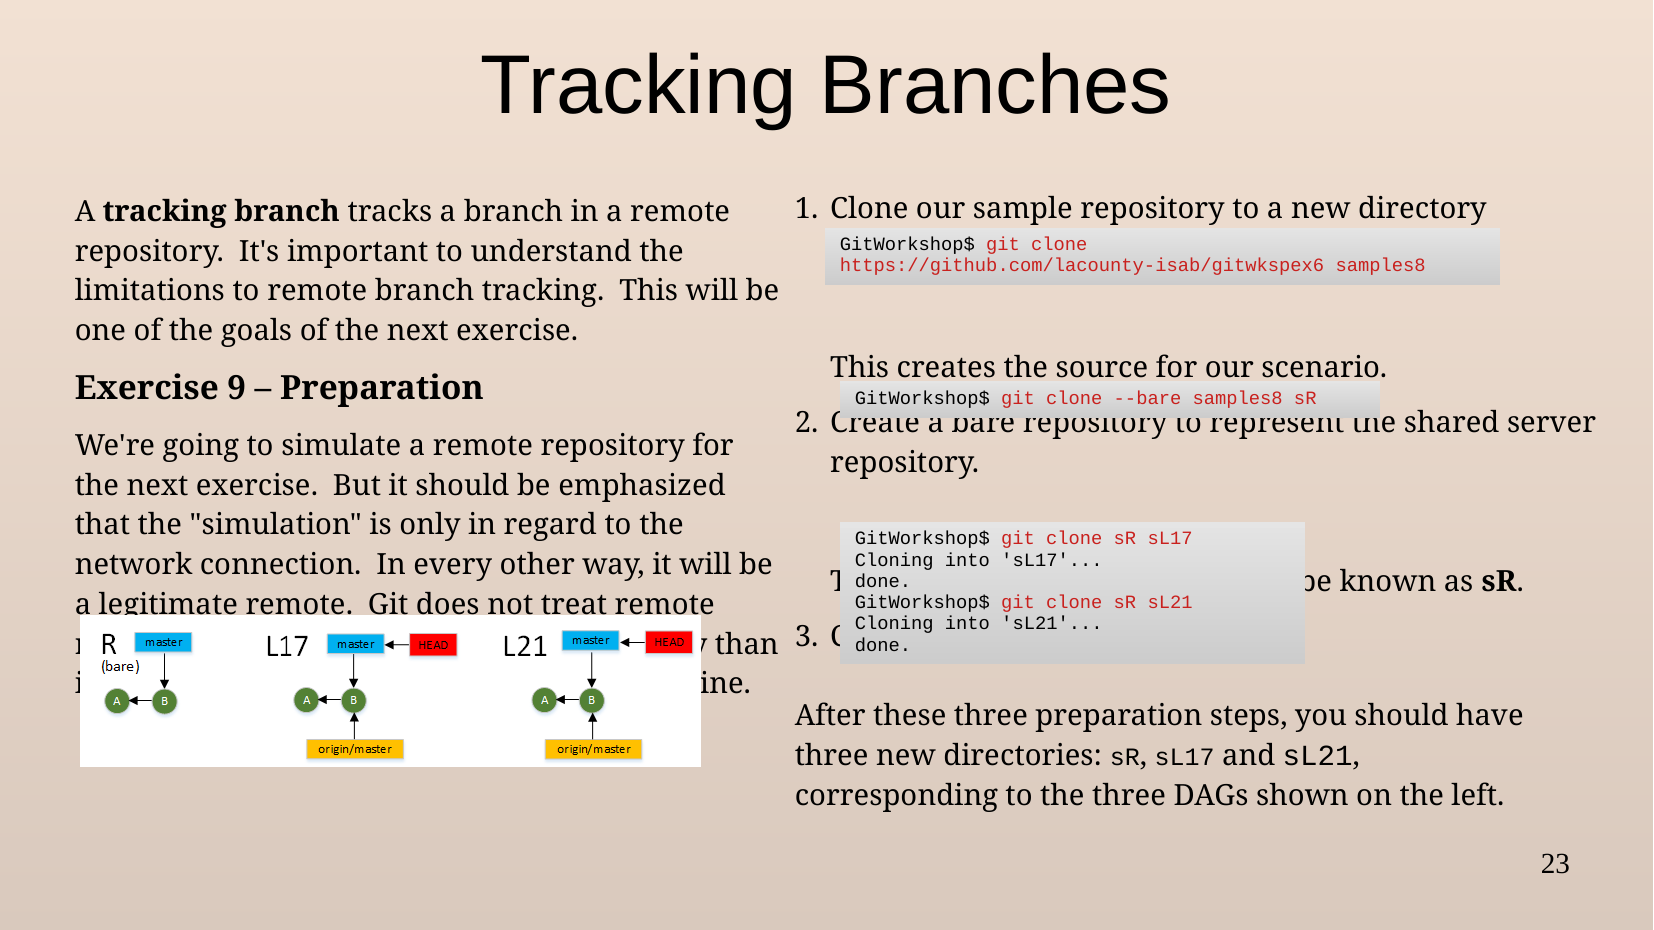

# Tracking Branches
Clone our sample repository to a new directory samples8.
This creates the source for our scenario.
Create a bare repository to represent the shared server repository.
The "samples Remote" will hence be known as sR.
Clone sR to sL17 and sL21.
A tracking branch tracks a branch in a remote repository. It's important to understand the limitations to remote branch tracking. This will be one of the goals of the next exercise.
Exercise 9 – Preparation
We're going to simulate a remote repository for the next exercise. But it should be emphasized that the "simulation" is only in regard to the network connection. In every other way, it will be a legitimate remote. Git does not treat remote repositories on separate machines differently than it does remote repositories on the local machine.
GitWorkshop$ git clone https://github.com/lacounty-isab/gitwkspex6 samples8
GitWorkshop$ git clone --bare samples8 sR
GitWorkshop$ git clone sR sL17
Cloning into 'sL17'...
done.
GitWorkshop$ git clone sR sL21
Cloning into 'sL21'...
done.
After these three preparation steps, you should have three new directories: sR, sL17 and sL21, corresponding to the three DAGs shown on the left.
23